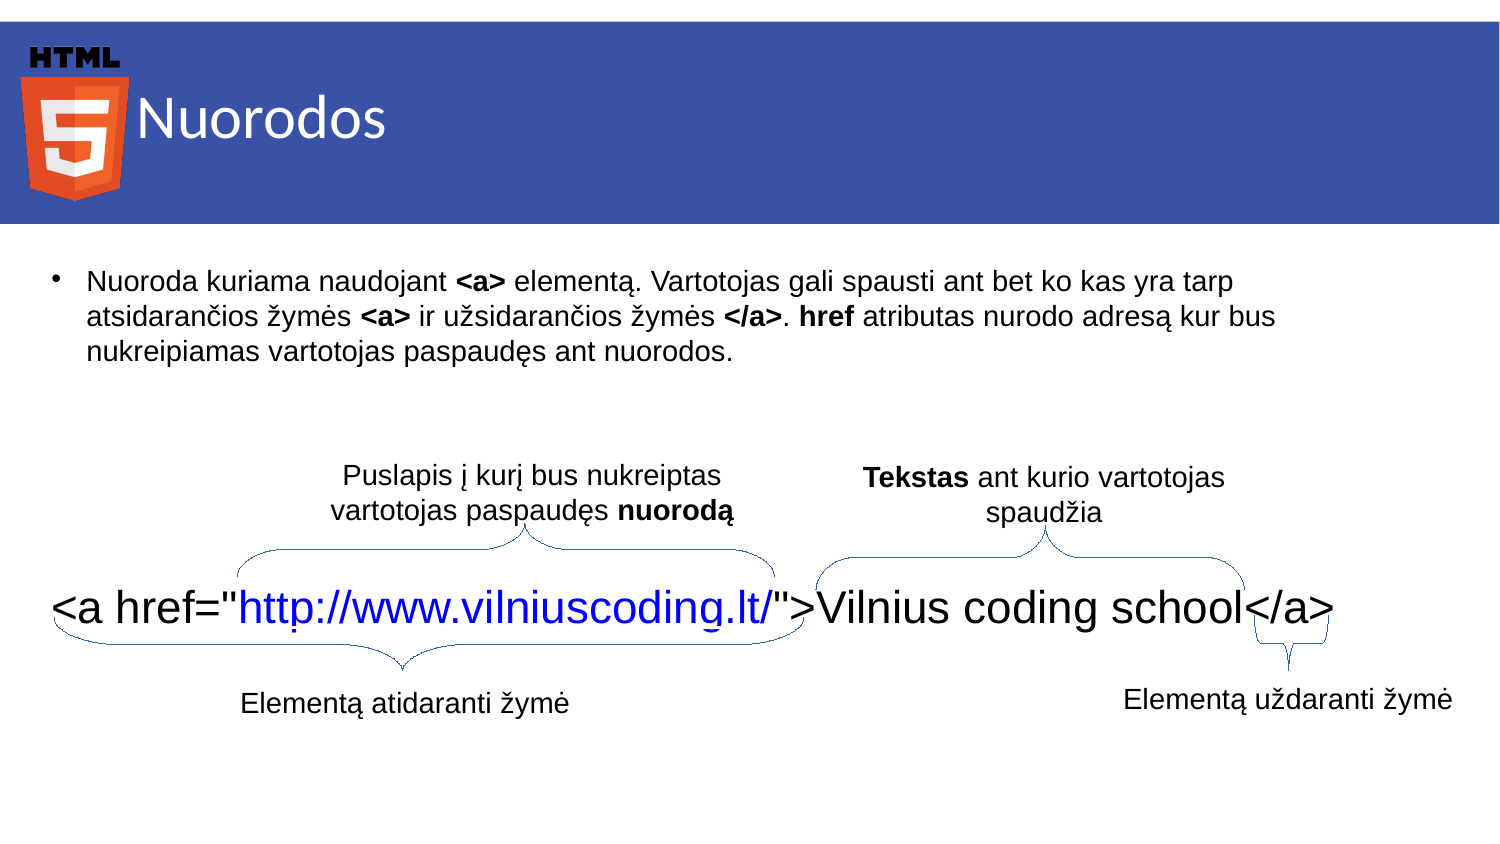

Nuorodos
Nuoroda kuriama naudojant <a> elementą. Vartotojas gali spausti ant bet ko kas yra tarp atsidarančios žymės <a> ir užsidarančios žymės </a>. href atributas nurodo adresą kur bus nukreipiamas vartotojas paspaudęs ant nuorodos.
Puslapis į kurį bus nukreiptas vartotojas paspaudęs nuorodą
Tekstas ant kurio vartotojas spaudžia
<a href="http://www.vilniuscoding.lt/">Vilnius coding school</a>
Elementą uždaranti žymė
Elementą atidaranti žymė